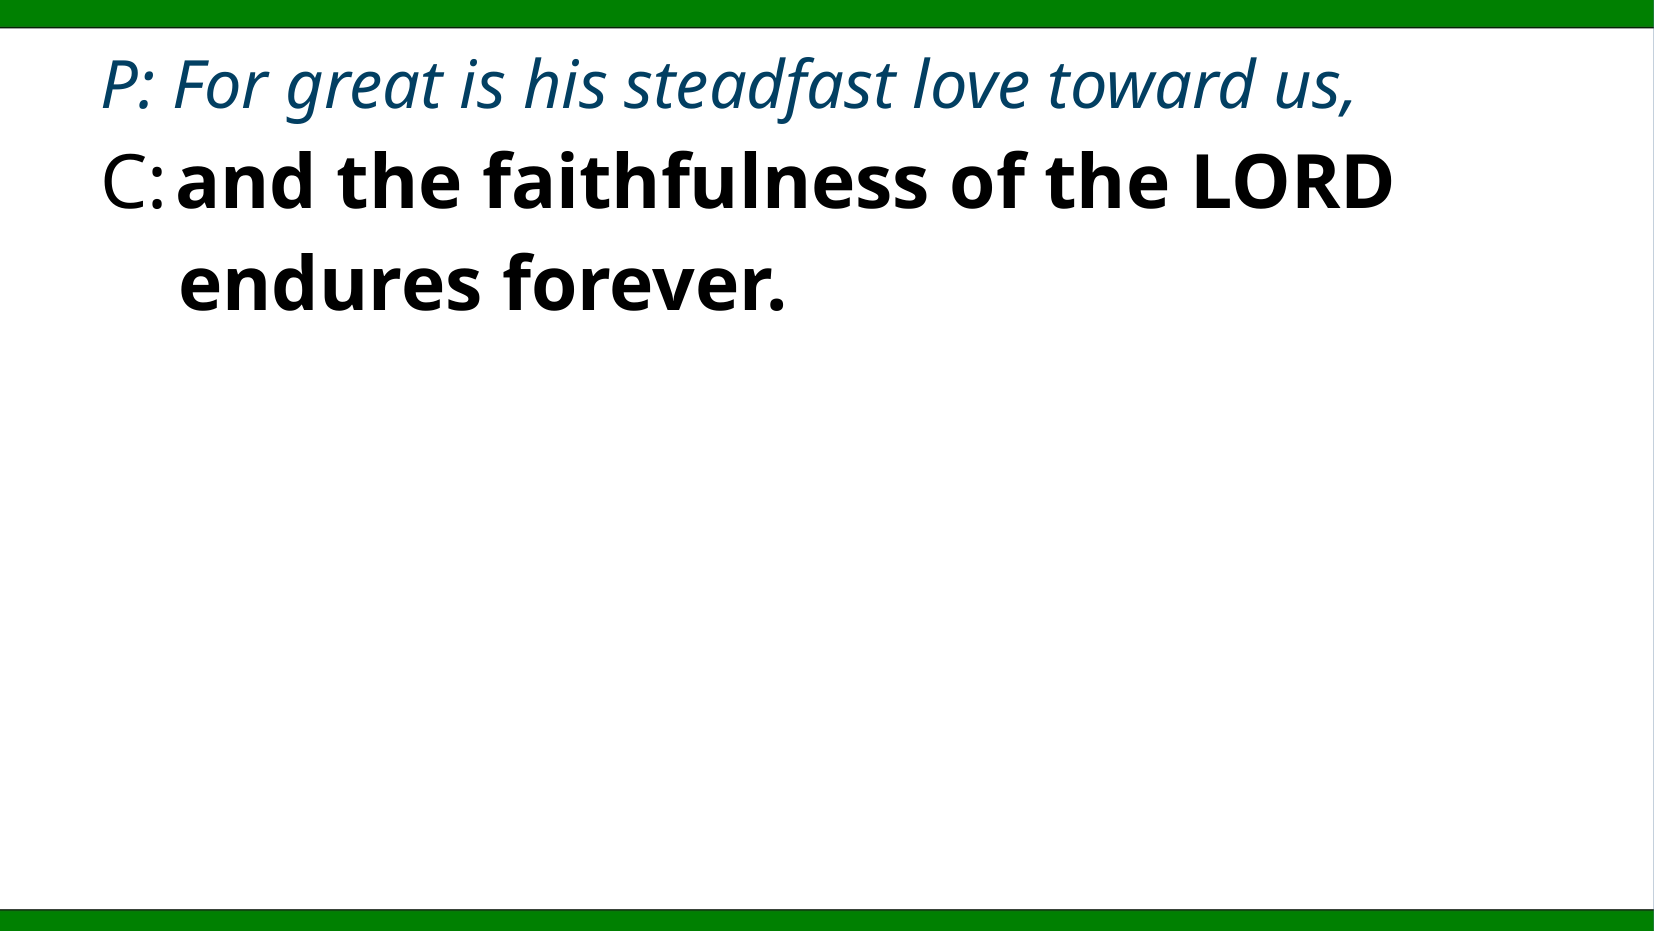

P: 	For great is his steadfast love toward us,
C:	and the faithfulness of the Lord
 endures forever.